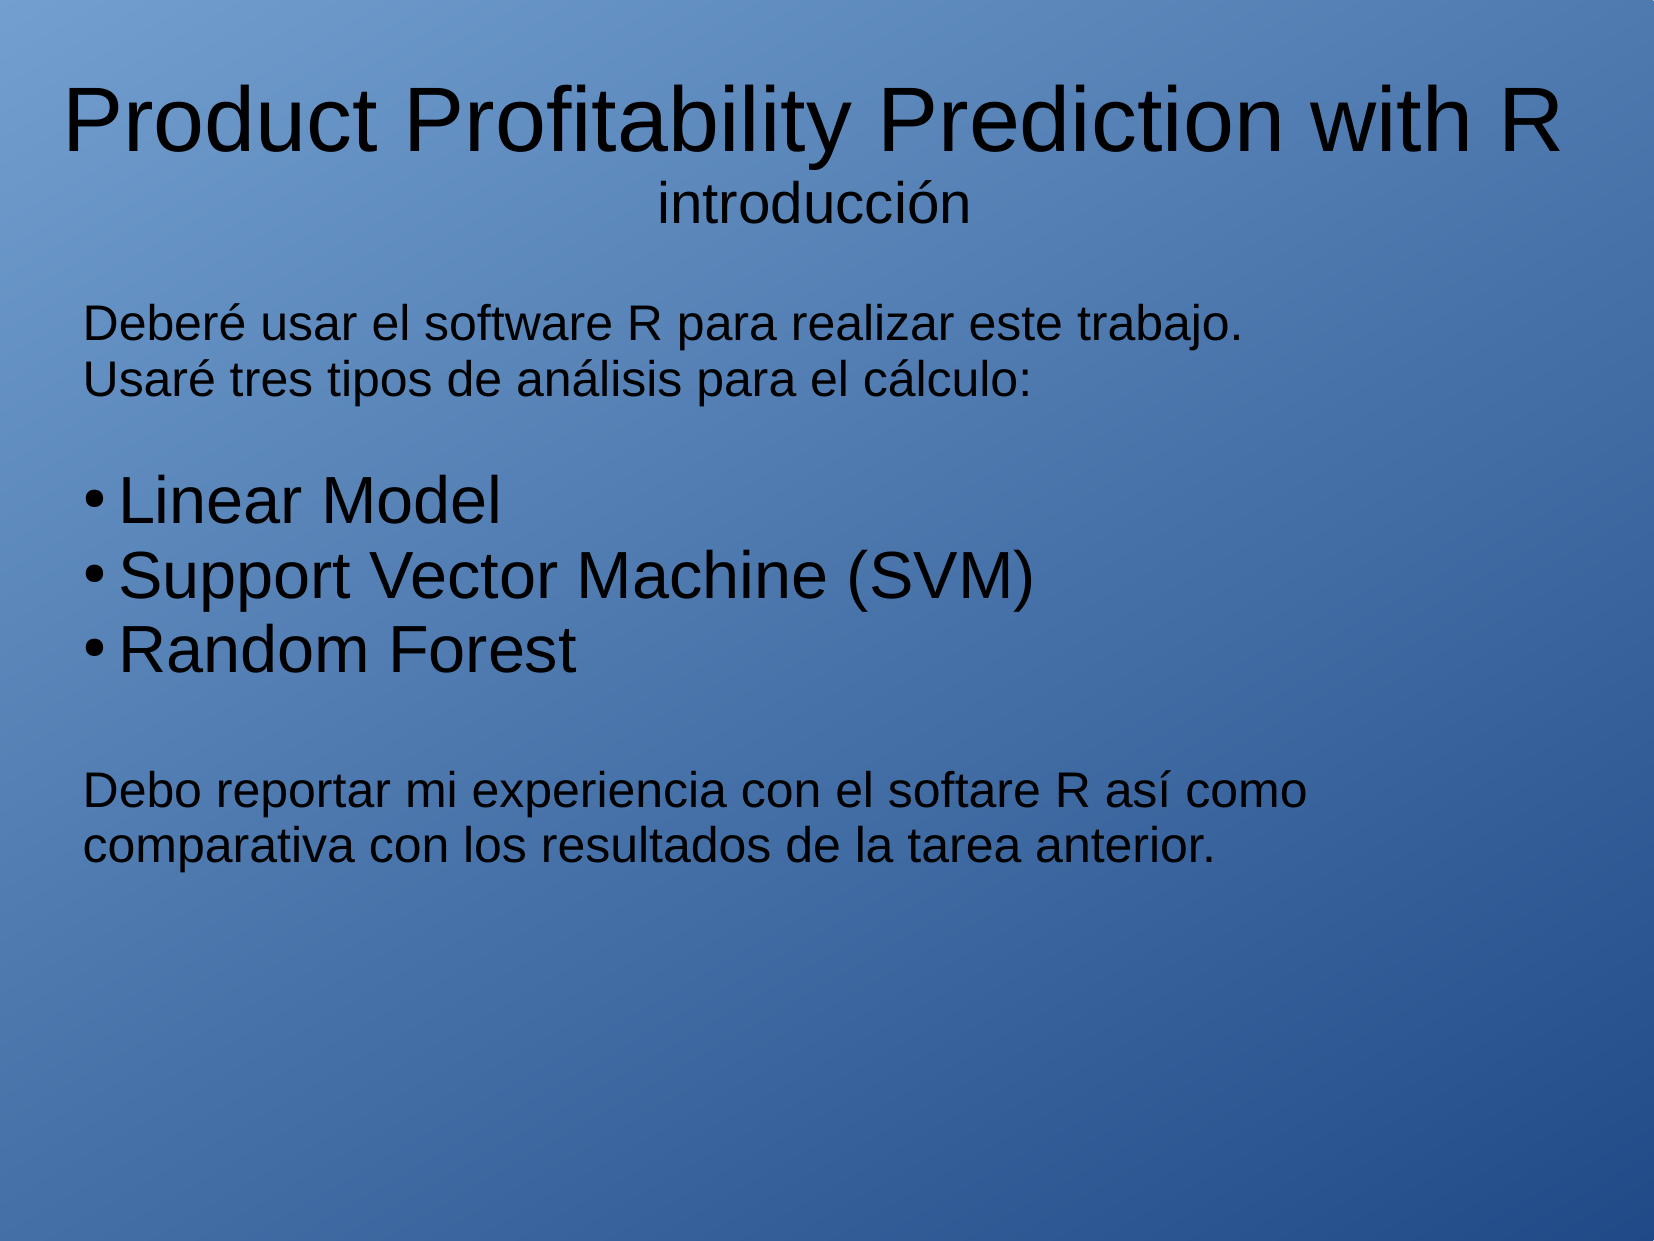

# Product Profitability Prediction with R introducción
Deberé usar el software R para realizar este trabajo.
Usaré tres tipos de análisis para el cálculo:
Linear Model
Support Vector Machine (SVM)
Random Forest
Debo reportar mi experiencia con el softare R así como comparativa con los resultados de la tarea anterior.